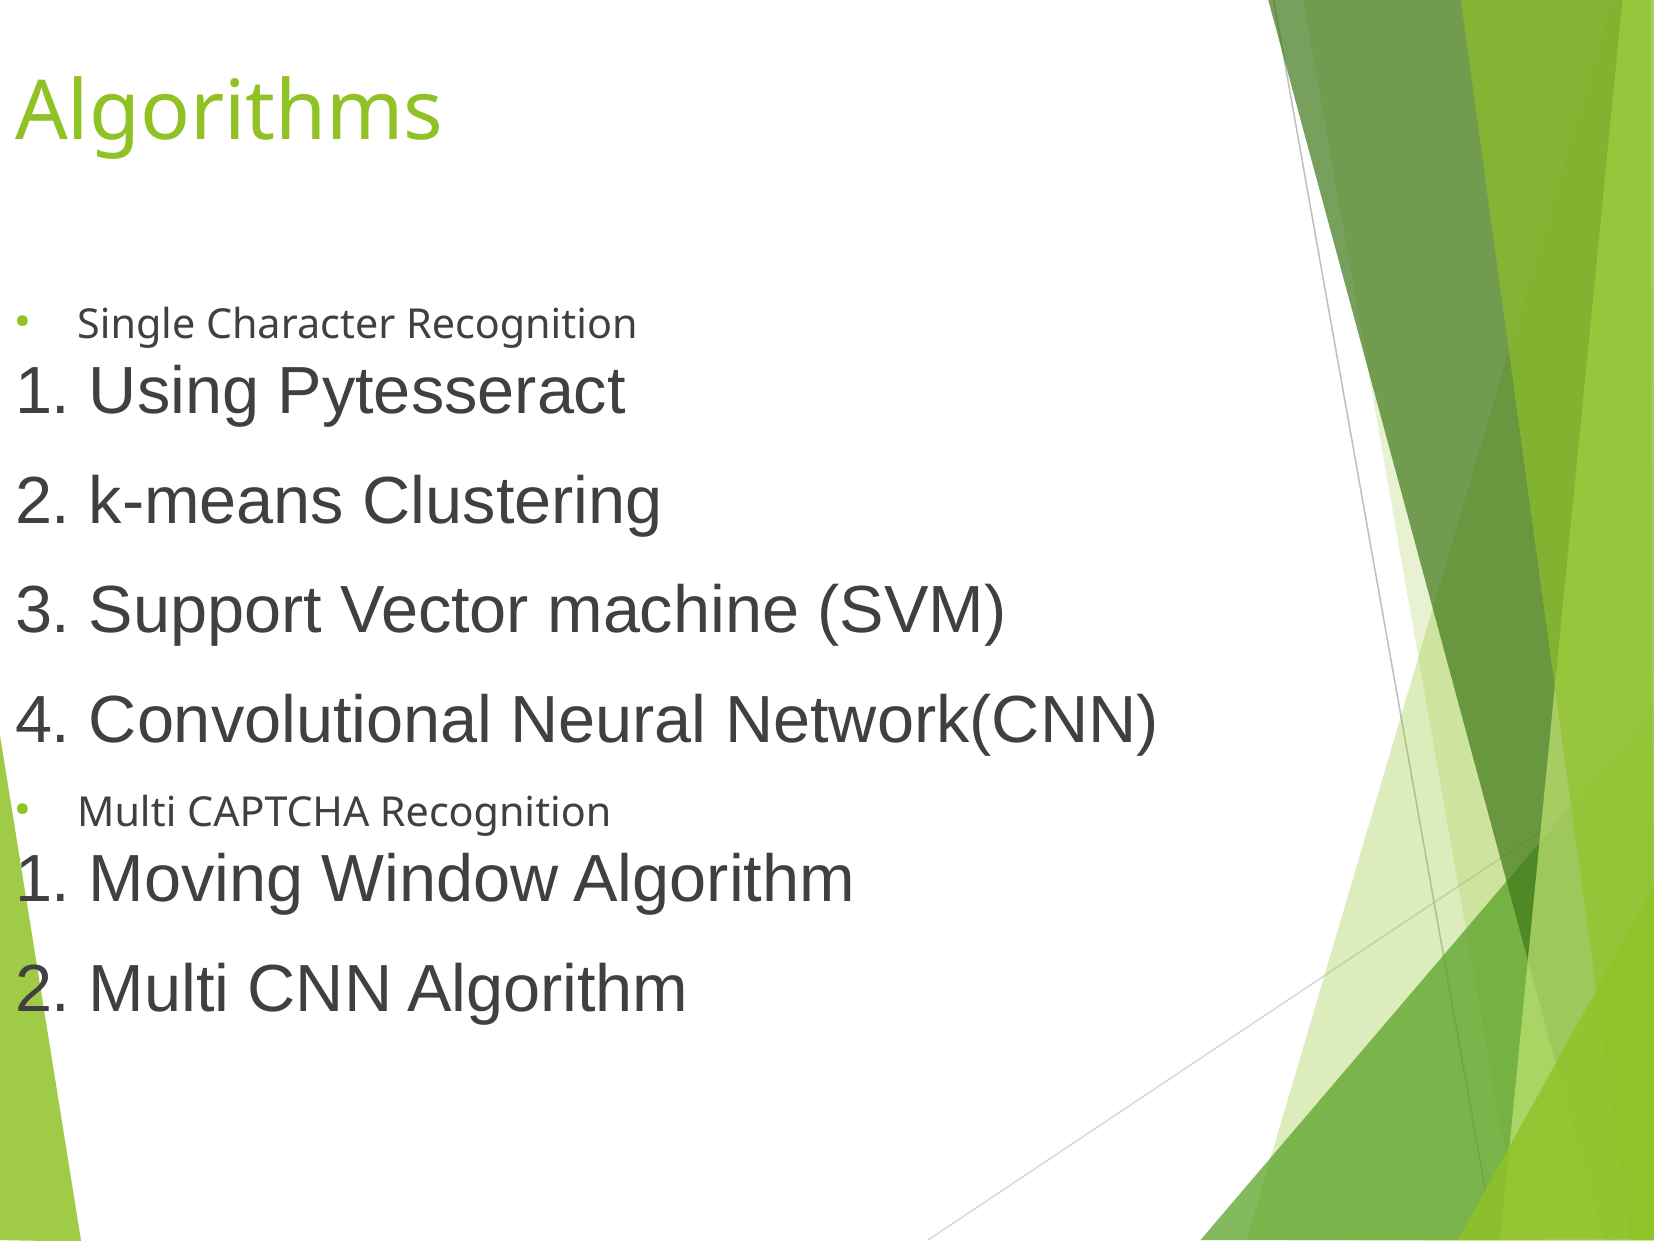

# Algorithms
Single Character Recognition
1. Using Pytesseract
2. k-means Clustering
3. Support Vector machine (SVM)
4. Convolutional Neural Network(CNN)
Multi CAPTCHA Recognition
1. Moving Window Algorithm
2. Multi CNN Algorithm